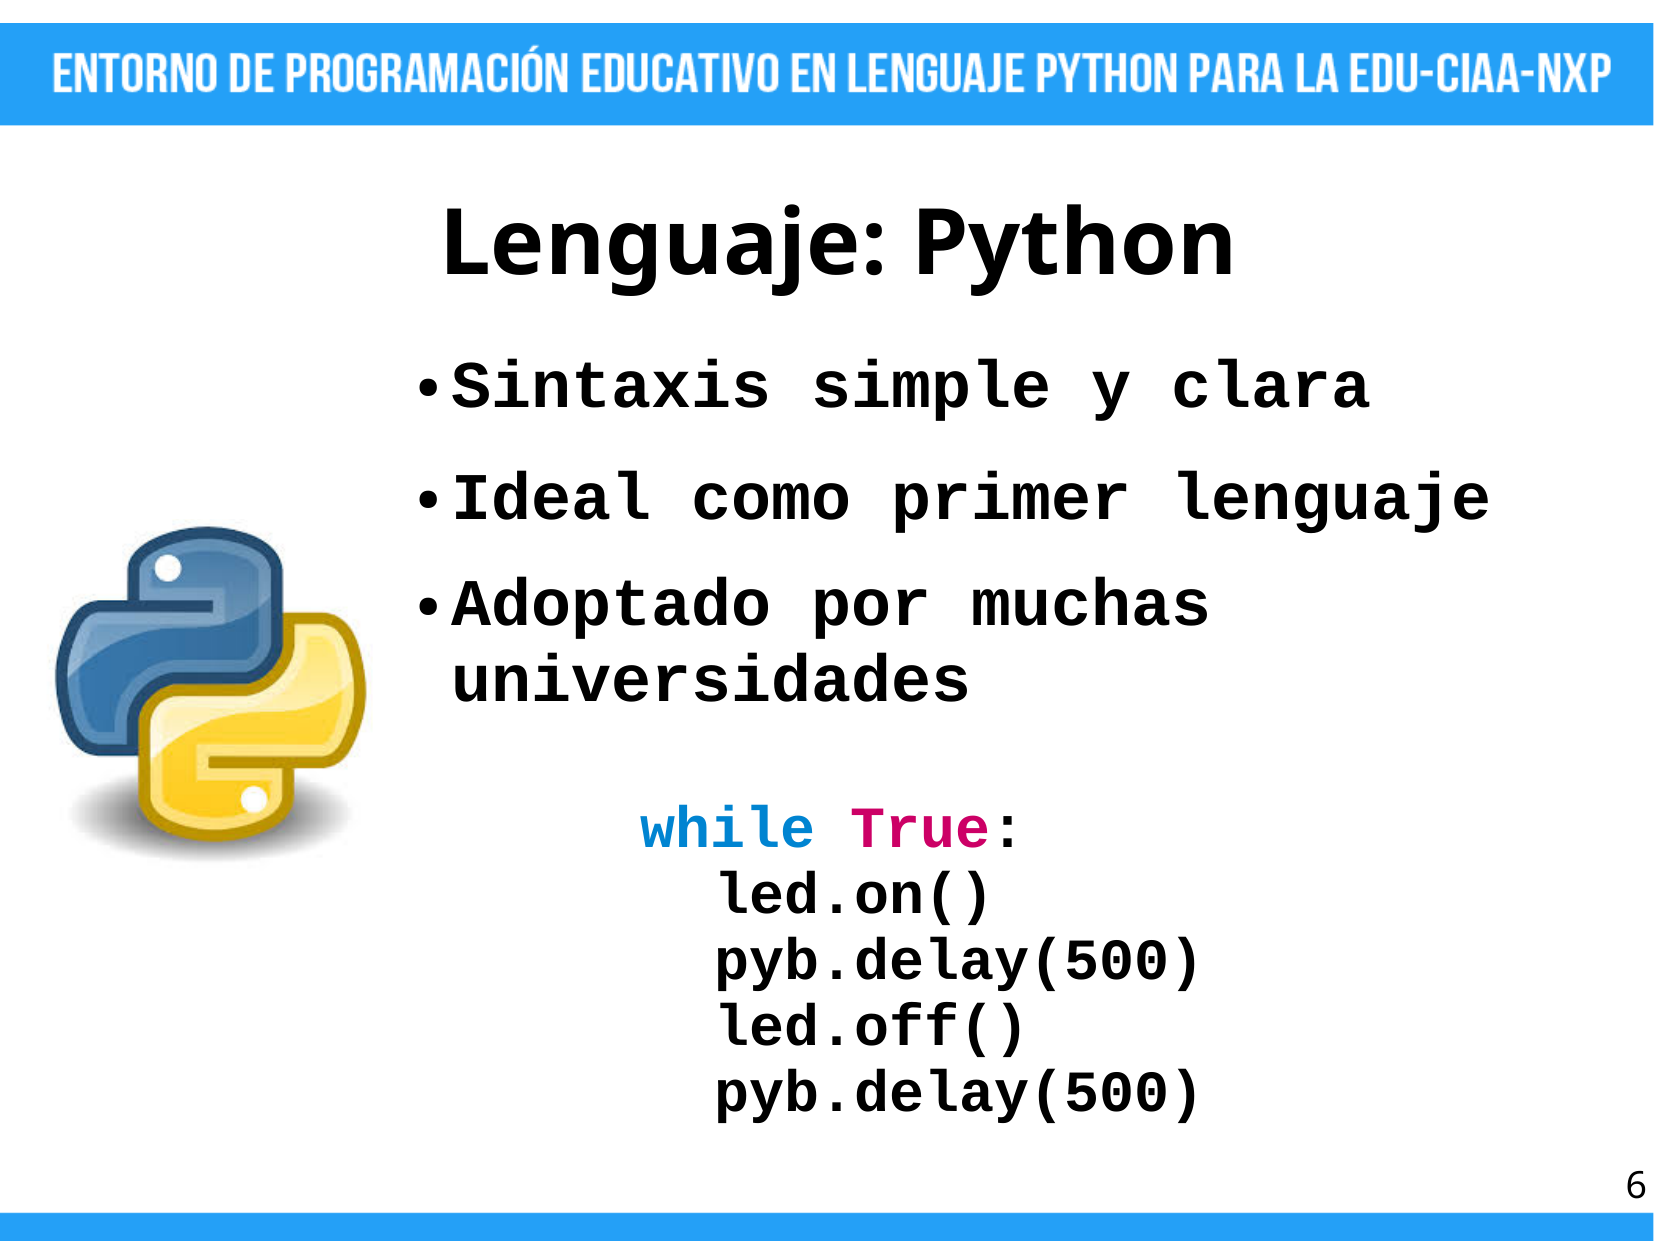

# Lenguaje: Python
Sintaxis simple y clara
Ideal como primer lenguaje
Adoptado por muchas universidades
while True:
	led.on()
	pyb.delay(500)
	led.off()
	pyb.delay(500)
6